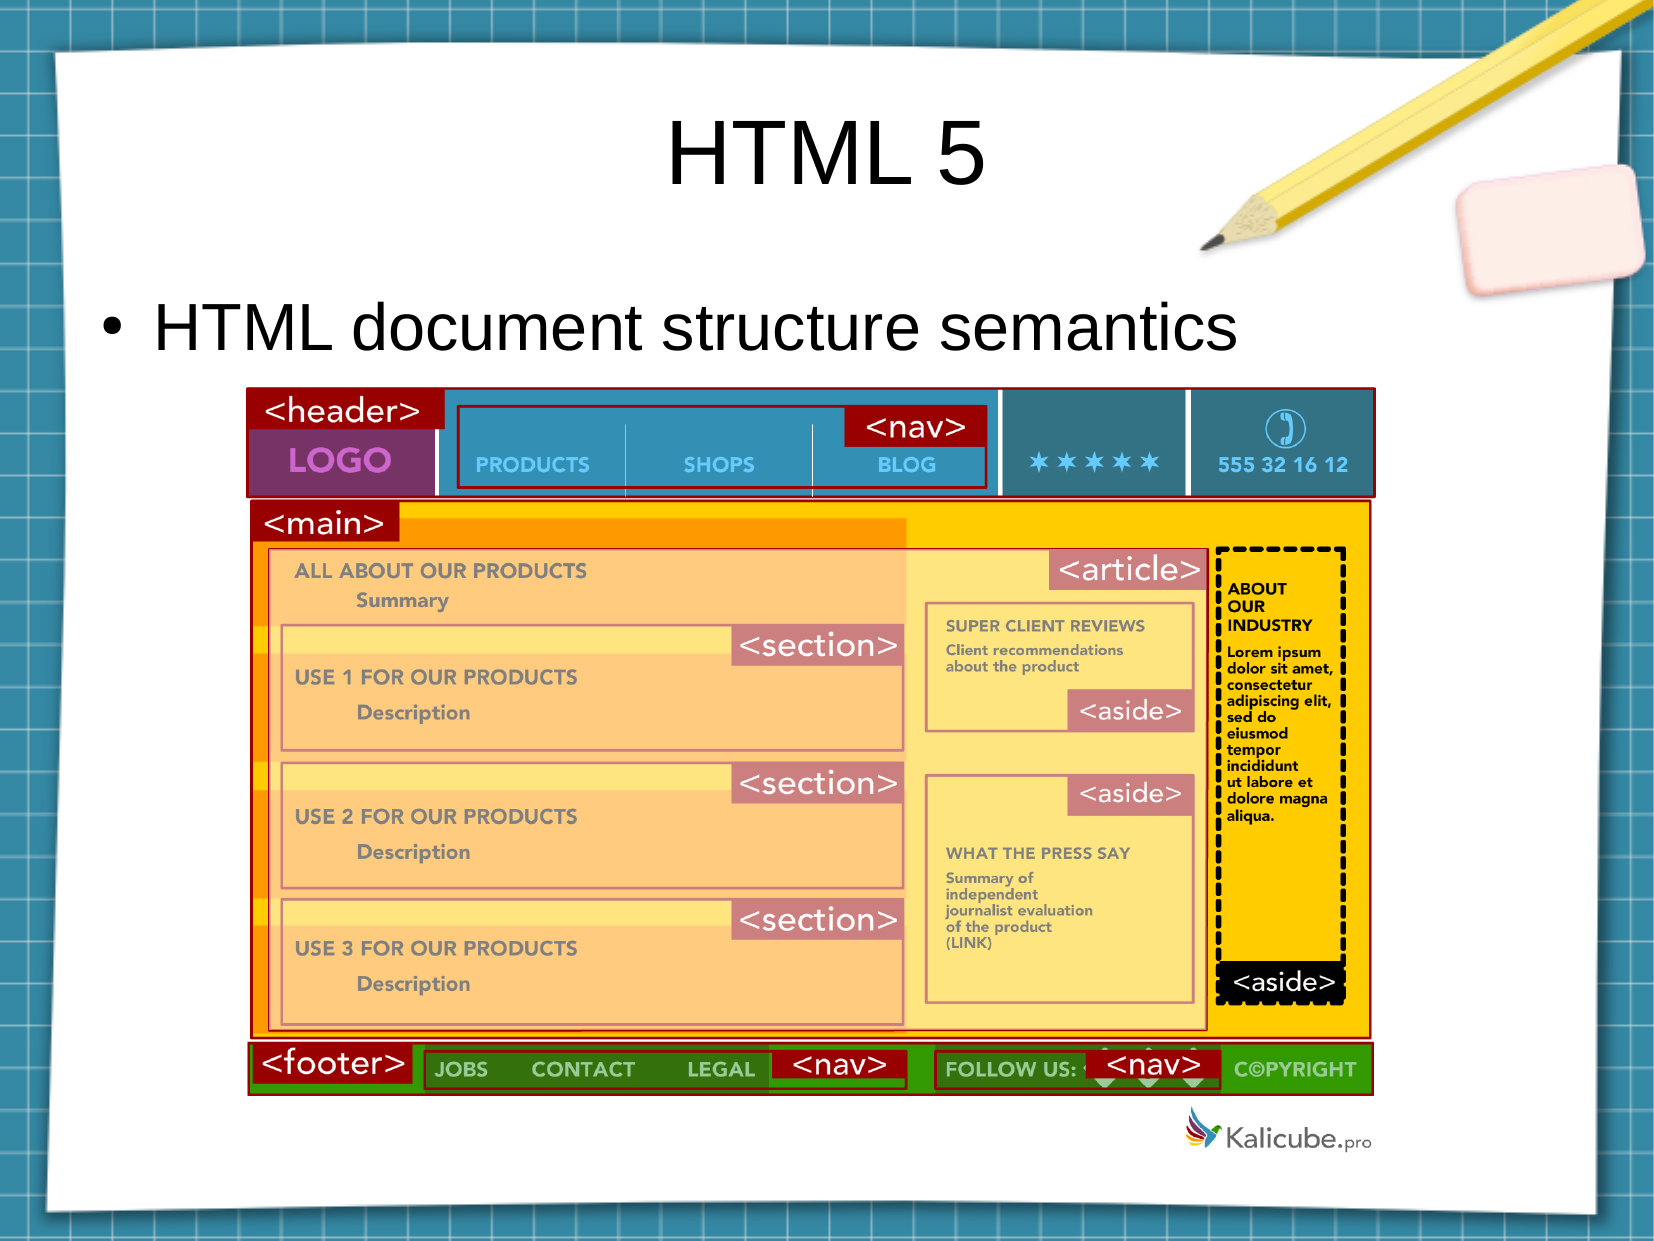

# HTML 5
HTML document structure semantics